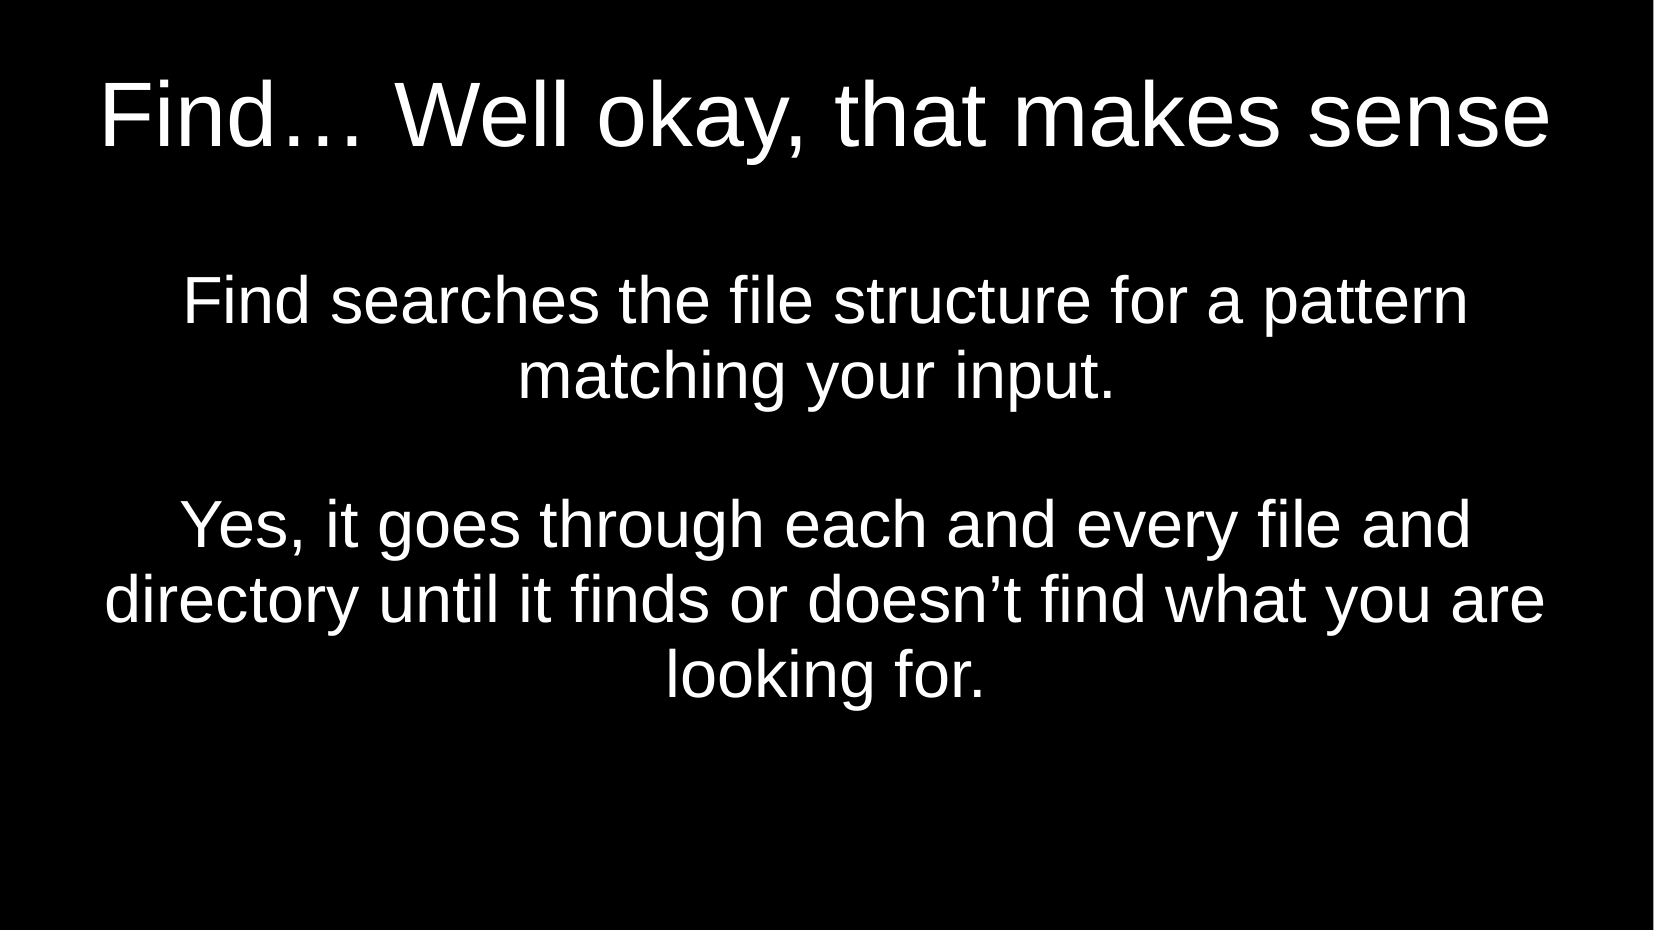

# Find… Well okay, that makes sense
Find searches the file structure for a pattern matching your input.
Yes, it goes through each and every file and directory until it finds or doesn’t find what you are looking for.